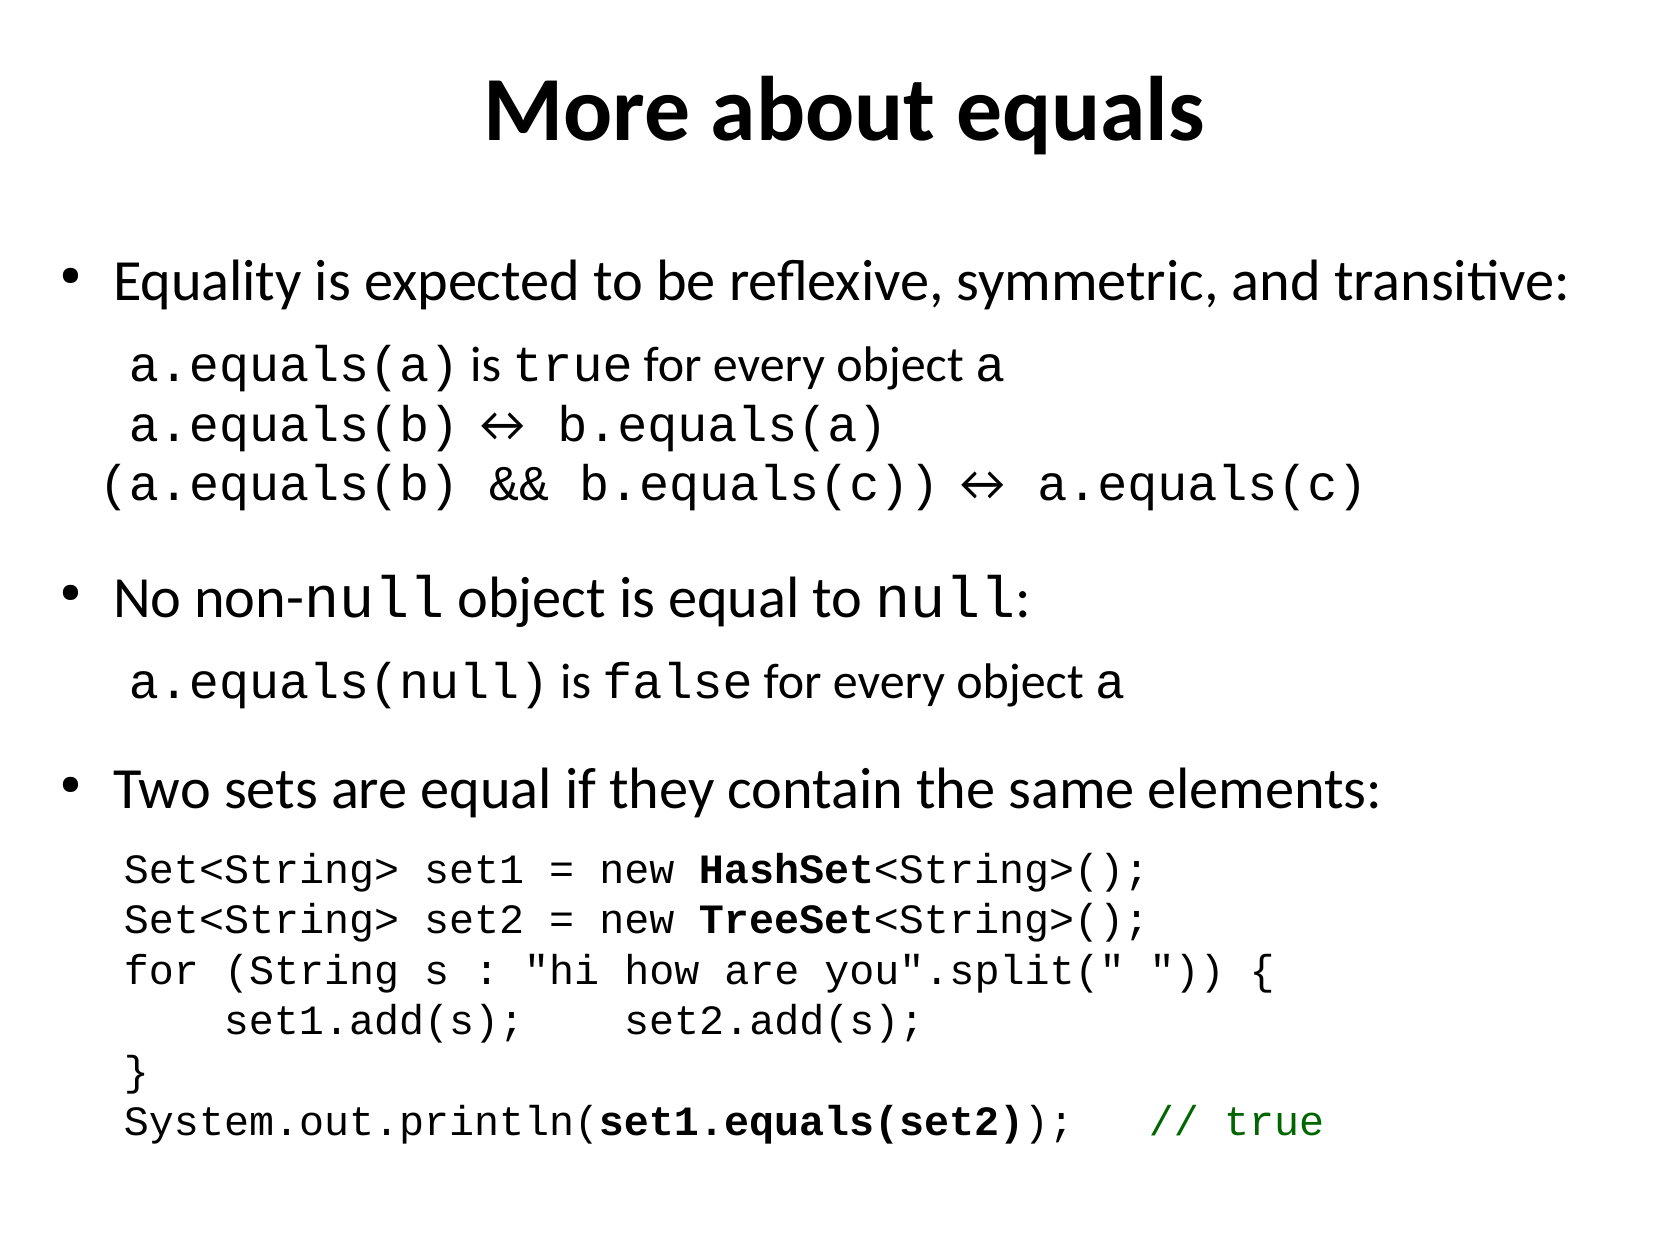

# More about equals
Equality is expected to be reflexive, symmetric, and transitive:
 a.equals(a) is true for every object a
 a.equals(b) ↔ b.equals(a)
(a.equals(b) && b.equals(c)) ↔ a.equals(c)
No non-null object is equal to null:
 a.equals(null) is false for every object a
Two sets are equal if they contain the same elements:
 Set<String> set1 = new HashSet<String>();
 Set<String> set2 = new TreeSet<String>();
 for (String s : "hi how are you".split(" ")) {
 set1.add(s); set2.add(s);
 }
 System.out.println(set1.equals(set2)); // true